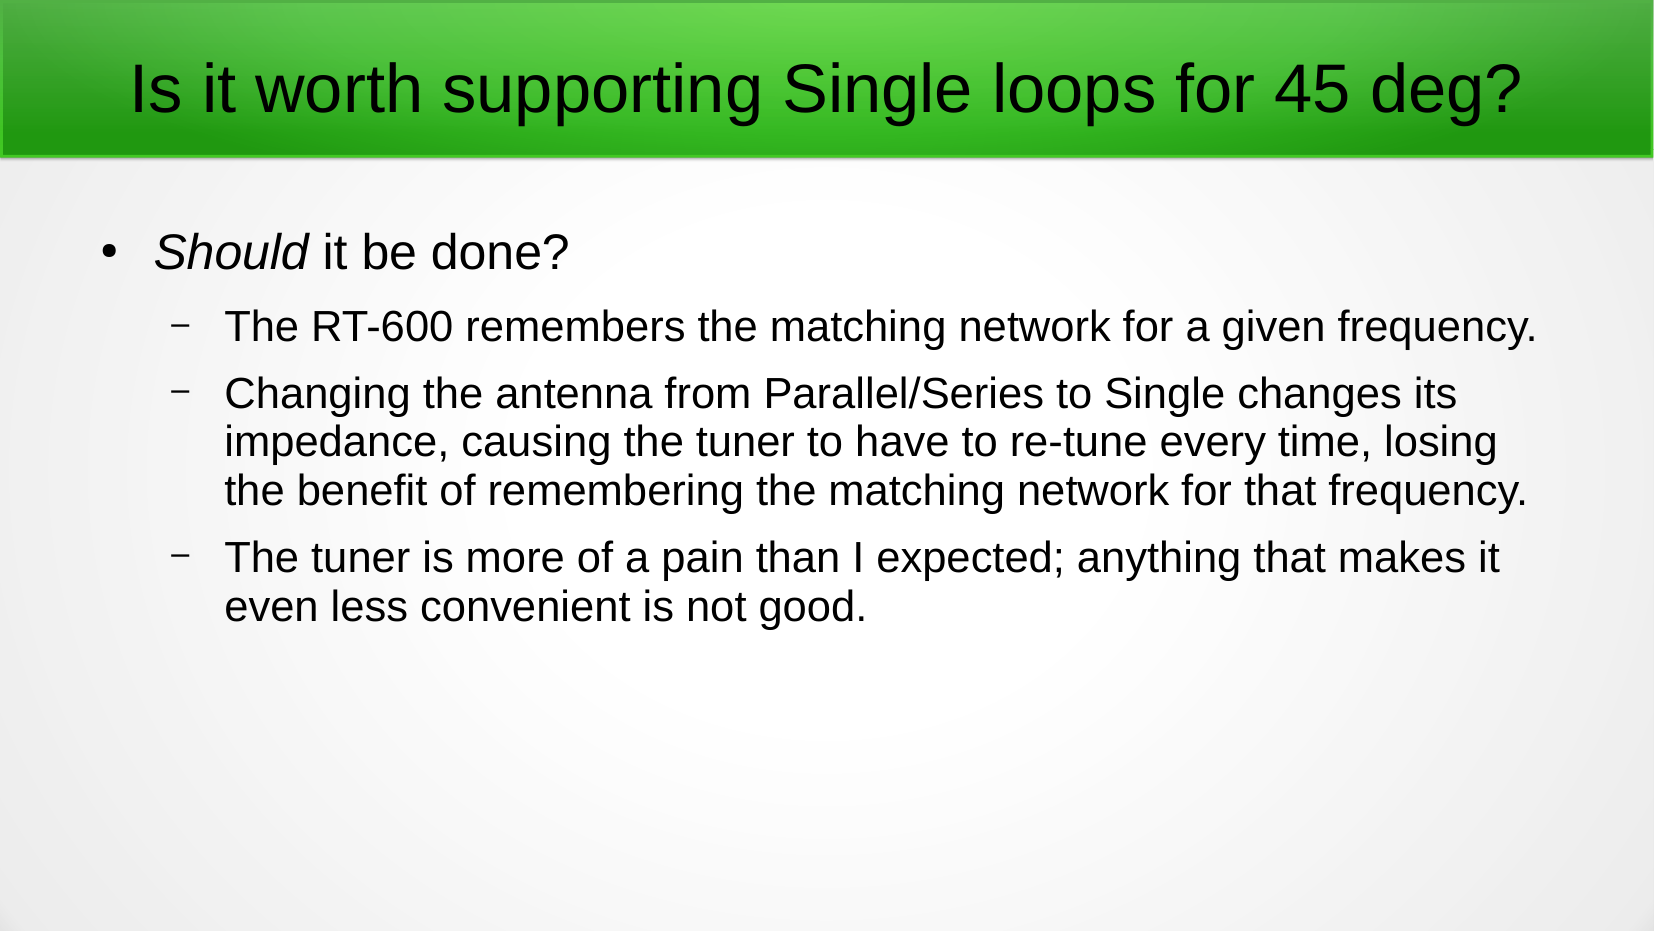

# Is it worth supporting Single loops for 45 deg?
Should it be done?
The RT-600 remembers the matching network for a given frequency.
Changing the antenna from Parallel/Series to Single changes its impedance, causing the tuner to have to re-tune every time, losing the benefit of remembering the matching network for that frequency.
The tuner is more of a pain than I expected; anything that makes it even less convenient is not good.